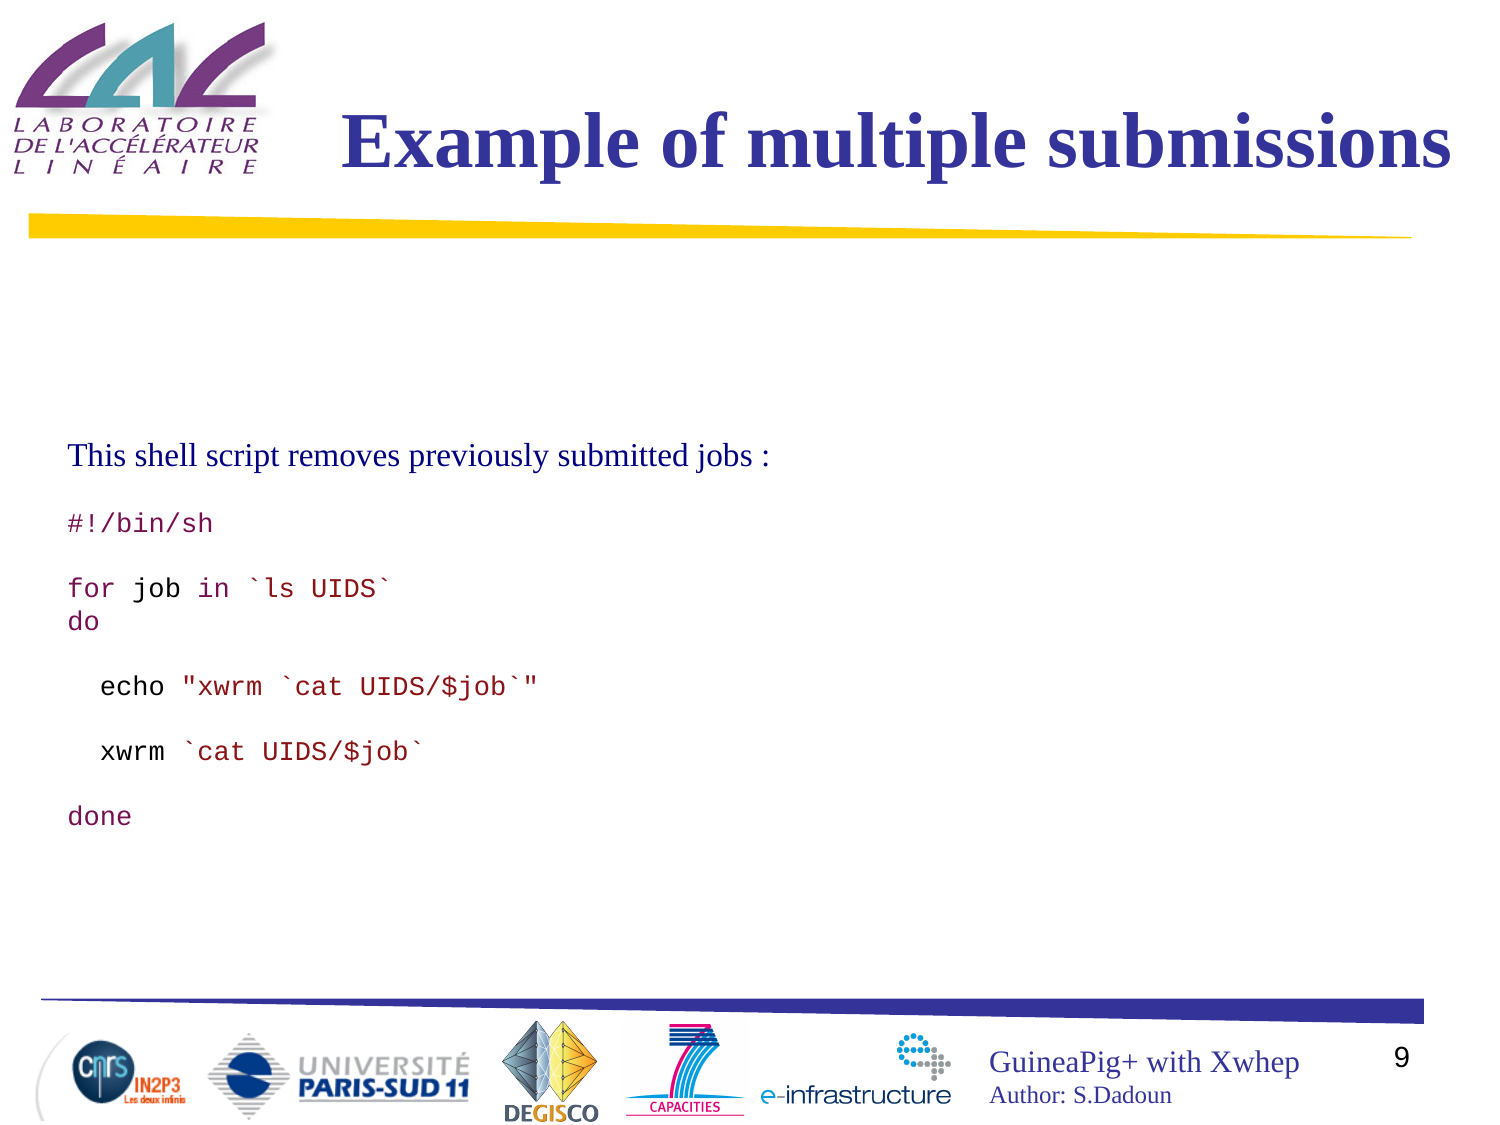

# Example of multiple submissions
This shell script removes previously submitted jobs :
#!/bin/sh
for job in `ls UIDS`
do
 echo "xwrm `cat UIDS/$job`"
 xwrm `cat UIDS/$job`
done